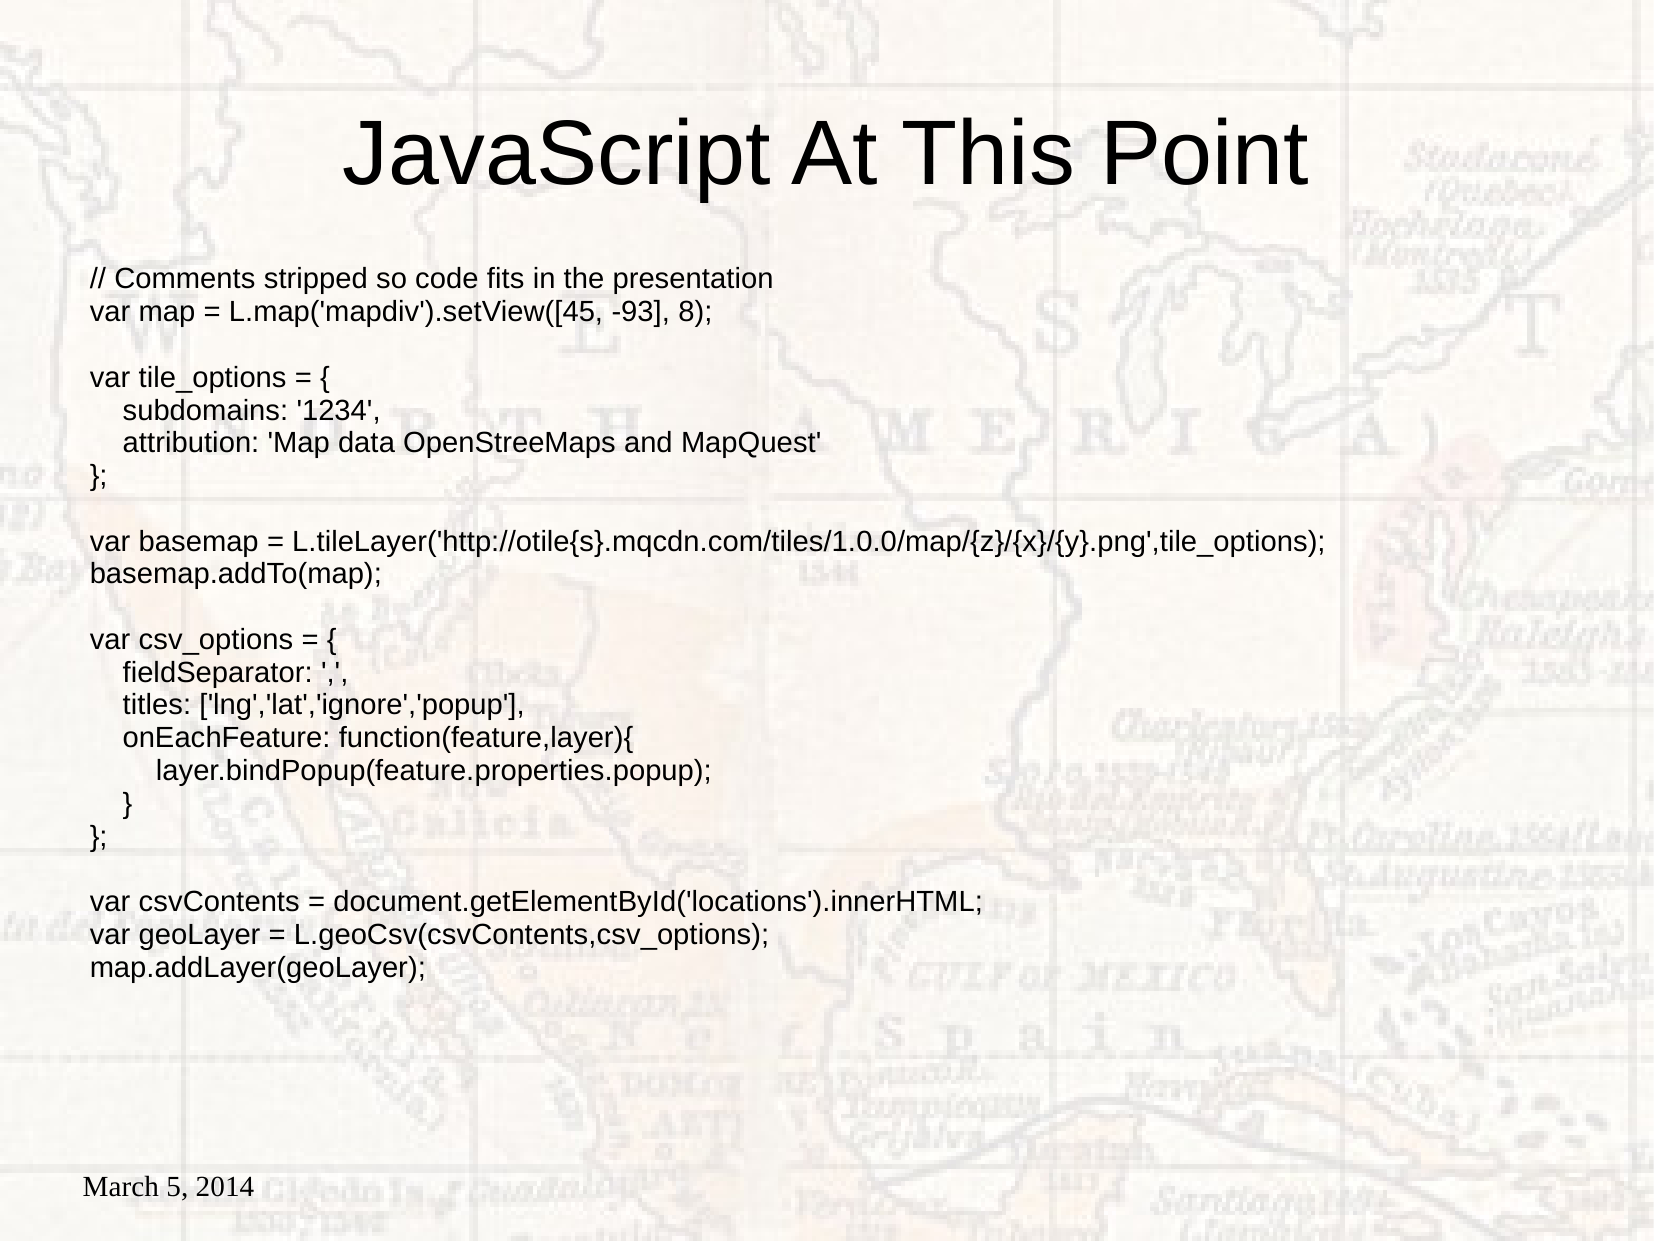

# JavaScript At This Point
// Comments stripped so code fits in the presentation
var map = L.map('mapdiv').setView([45, -93], 8);
var tile_options = {
 subdomains: '1234',
 attribution: 'Map data OpenStreeMaps and MapQuest'
};
var basemap = L.tileLayer('http://otile{s}.mqcdn.com/tiles/1.0.0/map/{z}/{x}/{y}.png',tile_options);
basemap.addTo(map);
var csv_options = {
 fieldSeparator: ',',
 titles: ['lng','lat','ignore','popup'],
 onEachFeature: function(feature,layer){
 layer.bindPopup(feature.properties.popup);
 }
};
var csvContents = document.getElementById('locations').innerHTML;
var geoLayer = L.geoCsv(csvContents,csv_options);
map.addLayer(geoLayer);